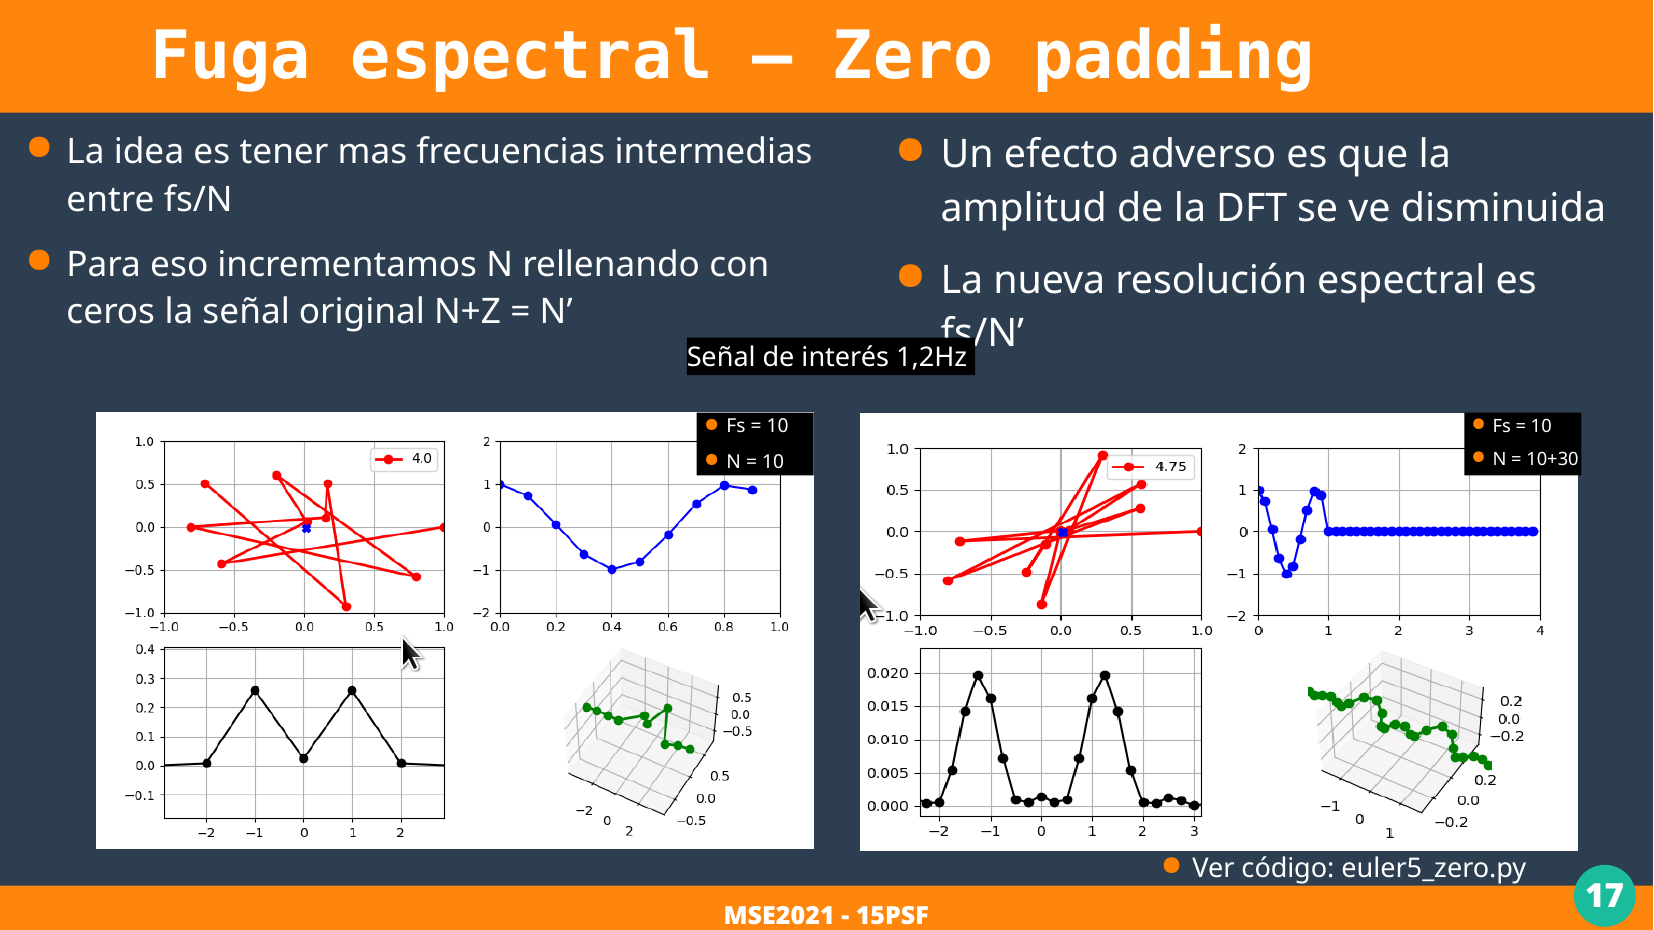

# Fuga espectral – Zero padding
La idea es tener mas frecuencias intermedias entre fs/N
Para eso incrementamos N rellenando con ceros la señal original N+Z = N’
Un efecto adverso es que la amplitud de la DFT se ve disminuida
La nueva resolución espectral es fs/N’
Señal de interés 1,2Hz
Fs = 10
N = 10
Fs = 10
N = 10+30
Ver código: euler5_zero.py
MSE2021 - 15PSF